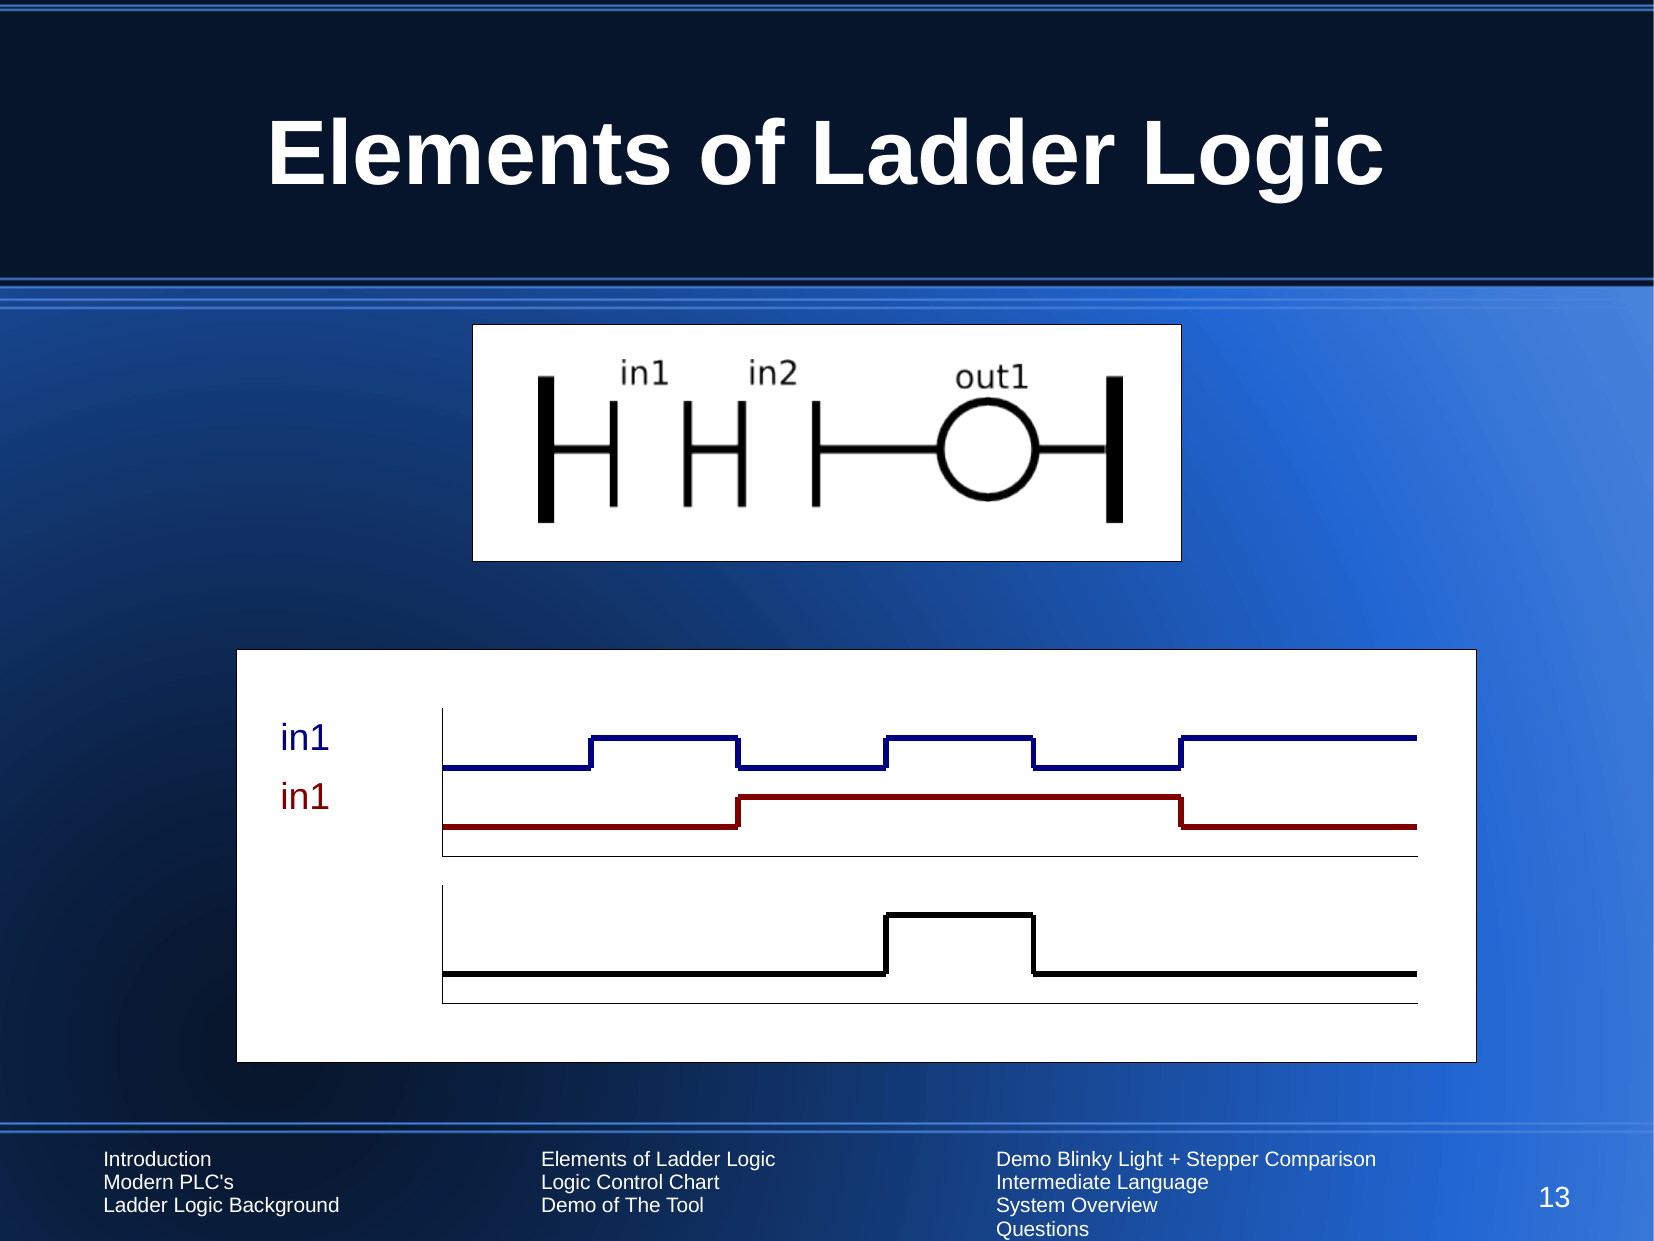

# Elements of Ladder Logic
in1
in1
1
0
out1
13